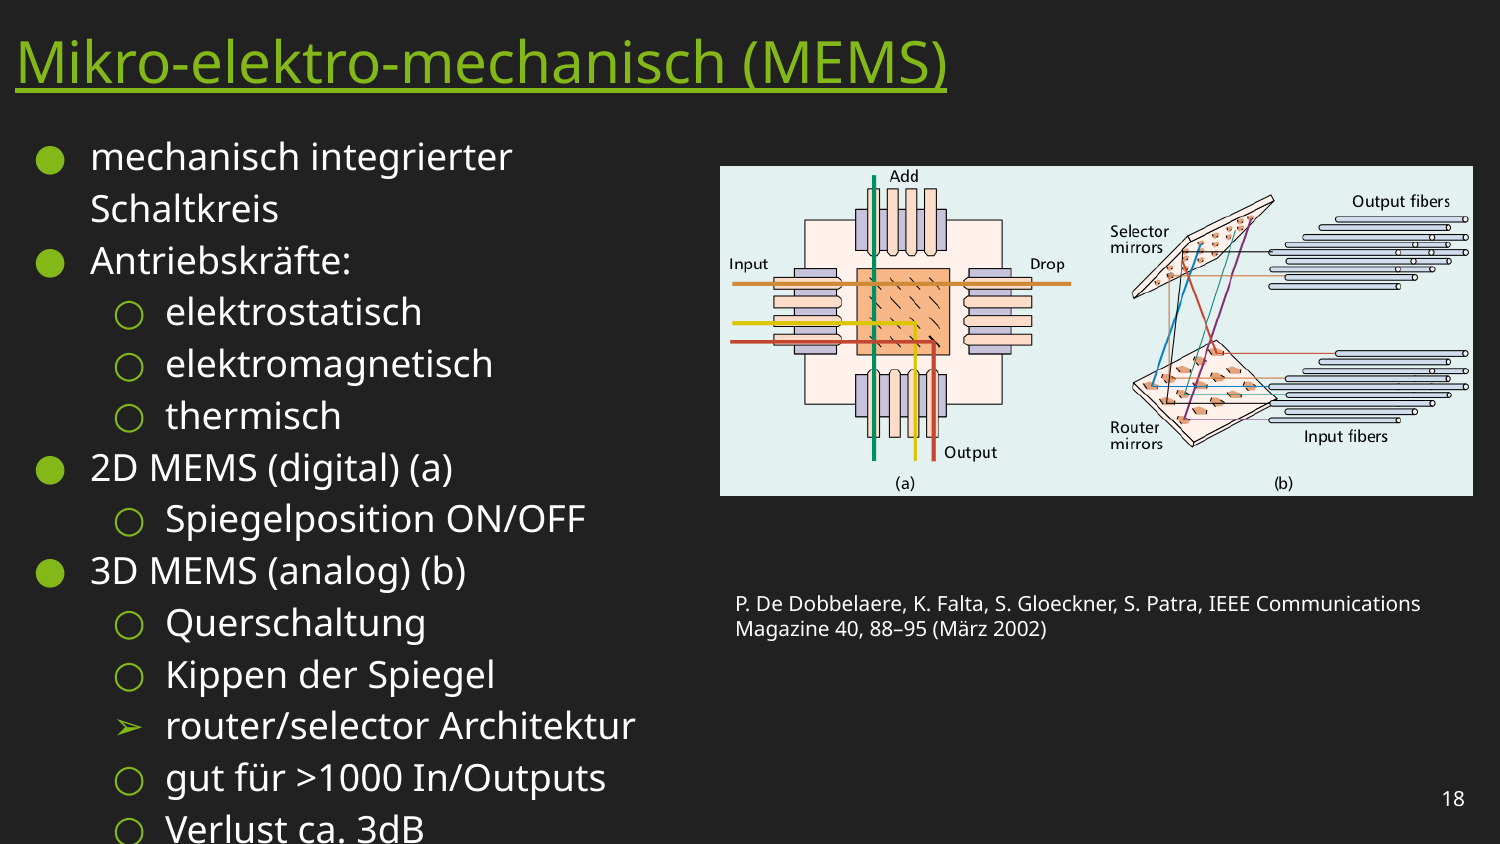

# Mikro-elektro-mechanisch (MEMS)
mechanisch integrierter Schaltkreis
Antriebskräfte:
elektrostatisch
elektromagnetisch
thermisch
2D MEMS (digital) (a)
Spiegelposition ON/OFF
3D MEMS (analog) (b)
Querschaltung
Kippen der Spiegel
router/selector Architektur
gut für >1000 In/Outputs
Verlust ca. 3dB
P. De Dobbelaere, K. Falta, S. Gloeckner, S. Patra, IEEE Communications Magazine 40, 88–95 (März 2002)